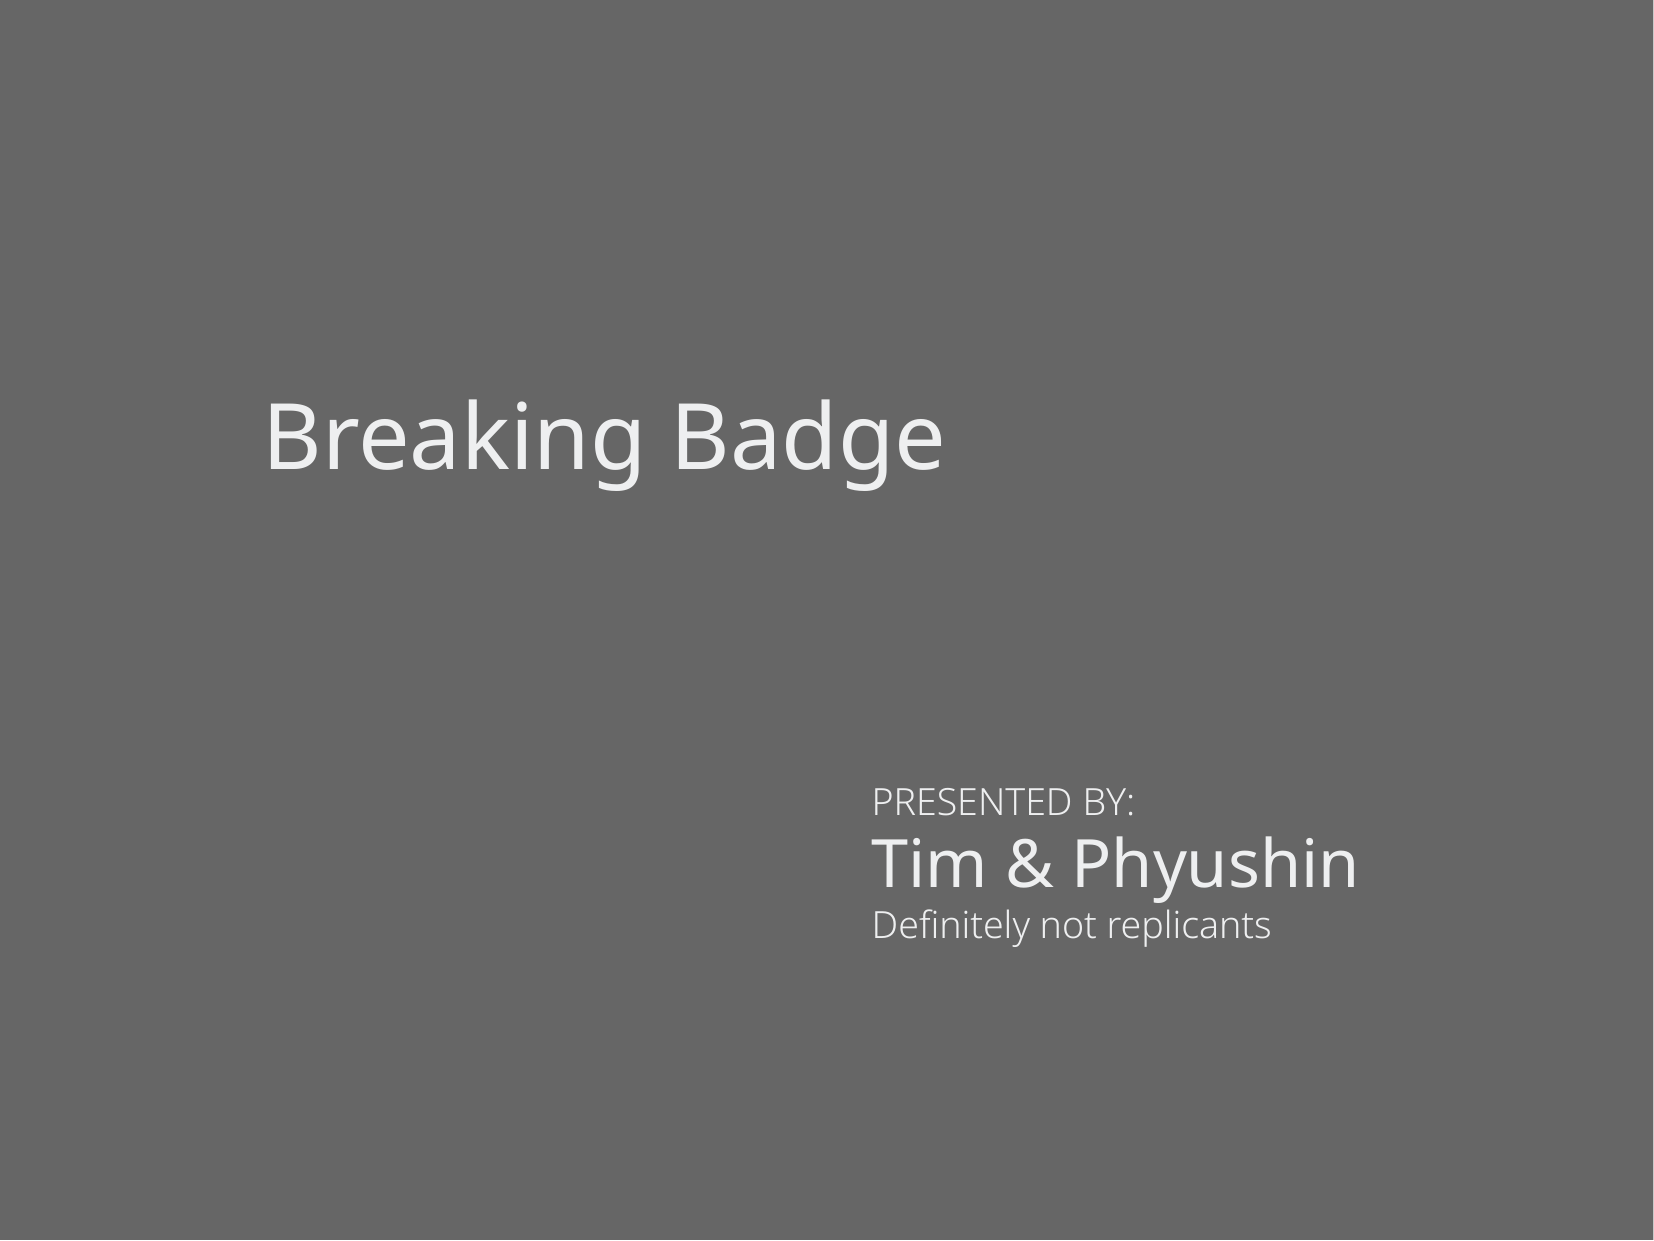

# Breaking Badge
PRESENTED BY:
Tim & Phyushin
Definitely not replicants